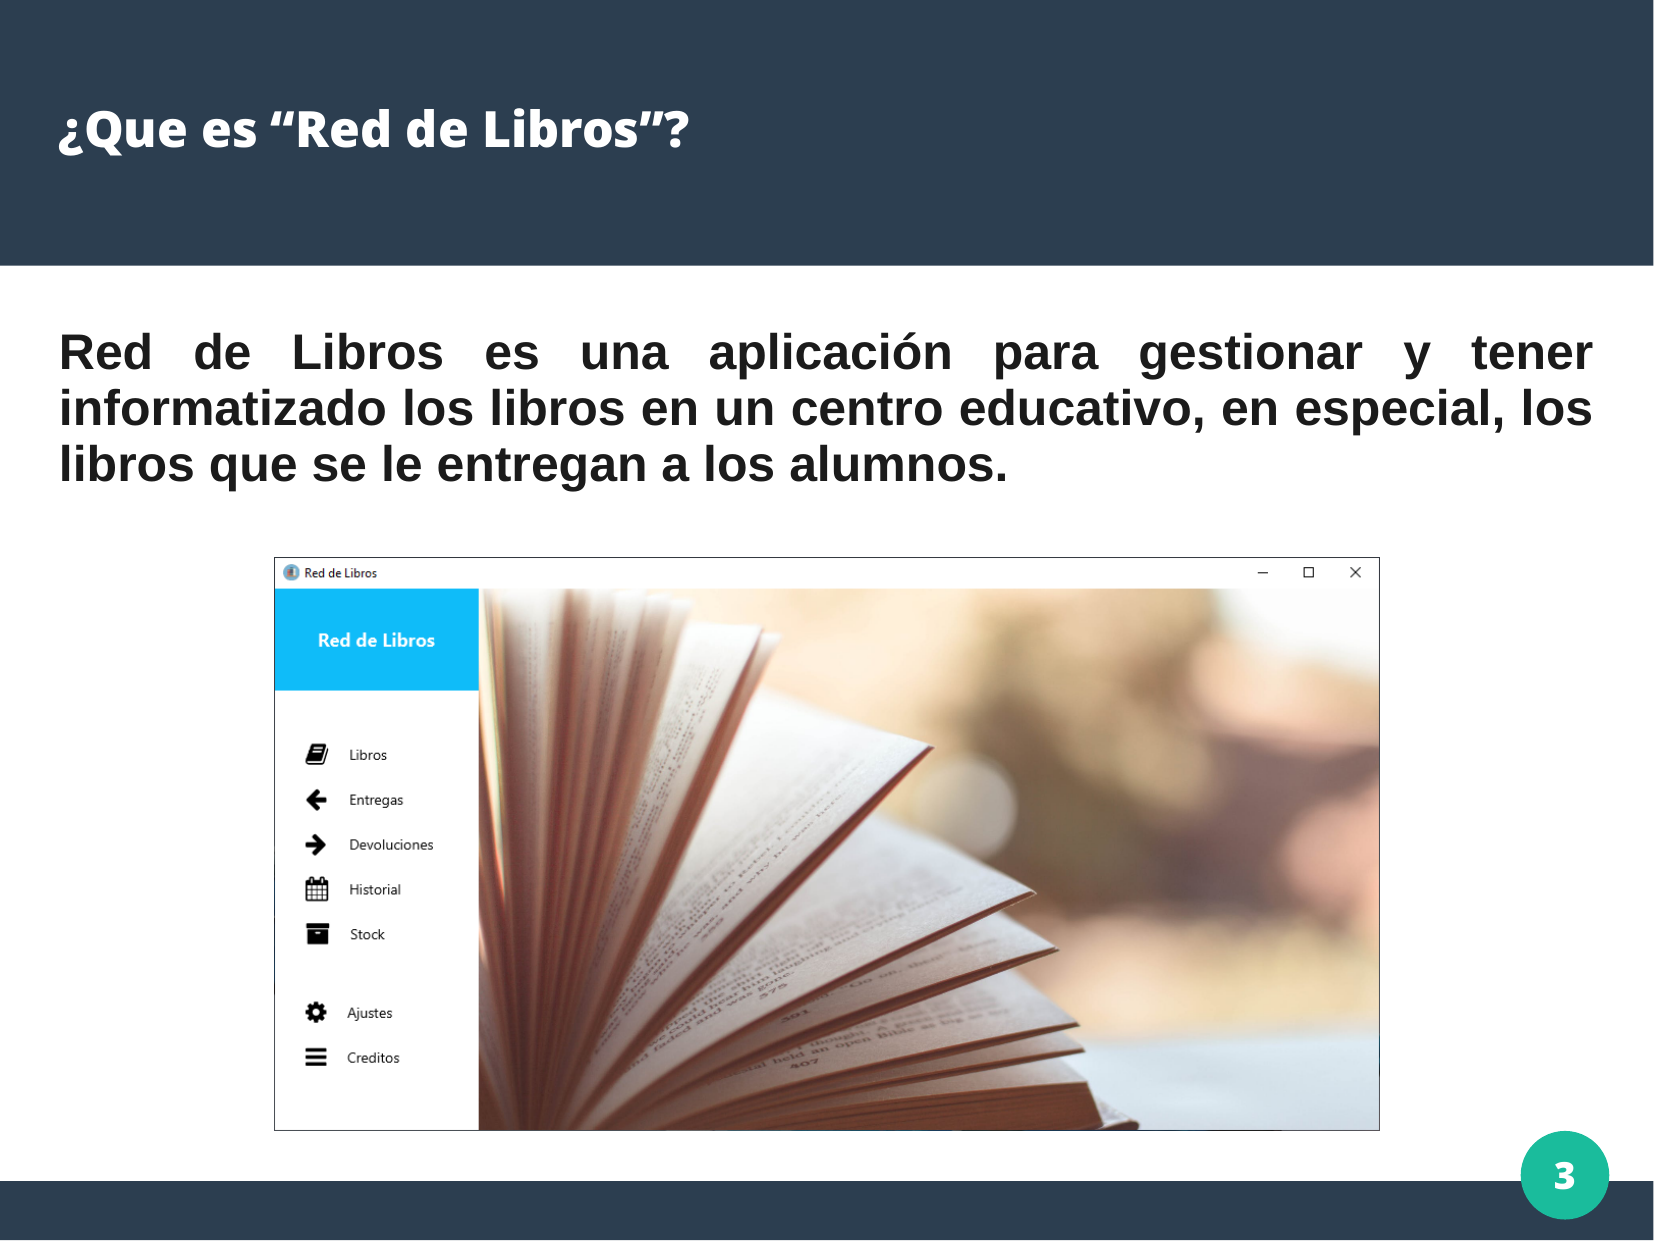

# ¿Que es “Red de Libros”?
Red de Libros es una aplicación para gestionar y tener informatizado los libros en un centro educativo, en especial, los libros que se le entregan a los alumnos.
3